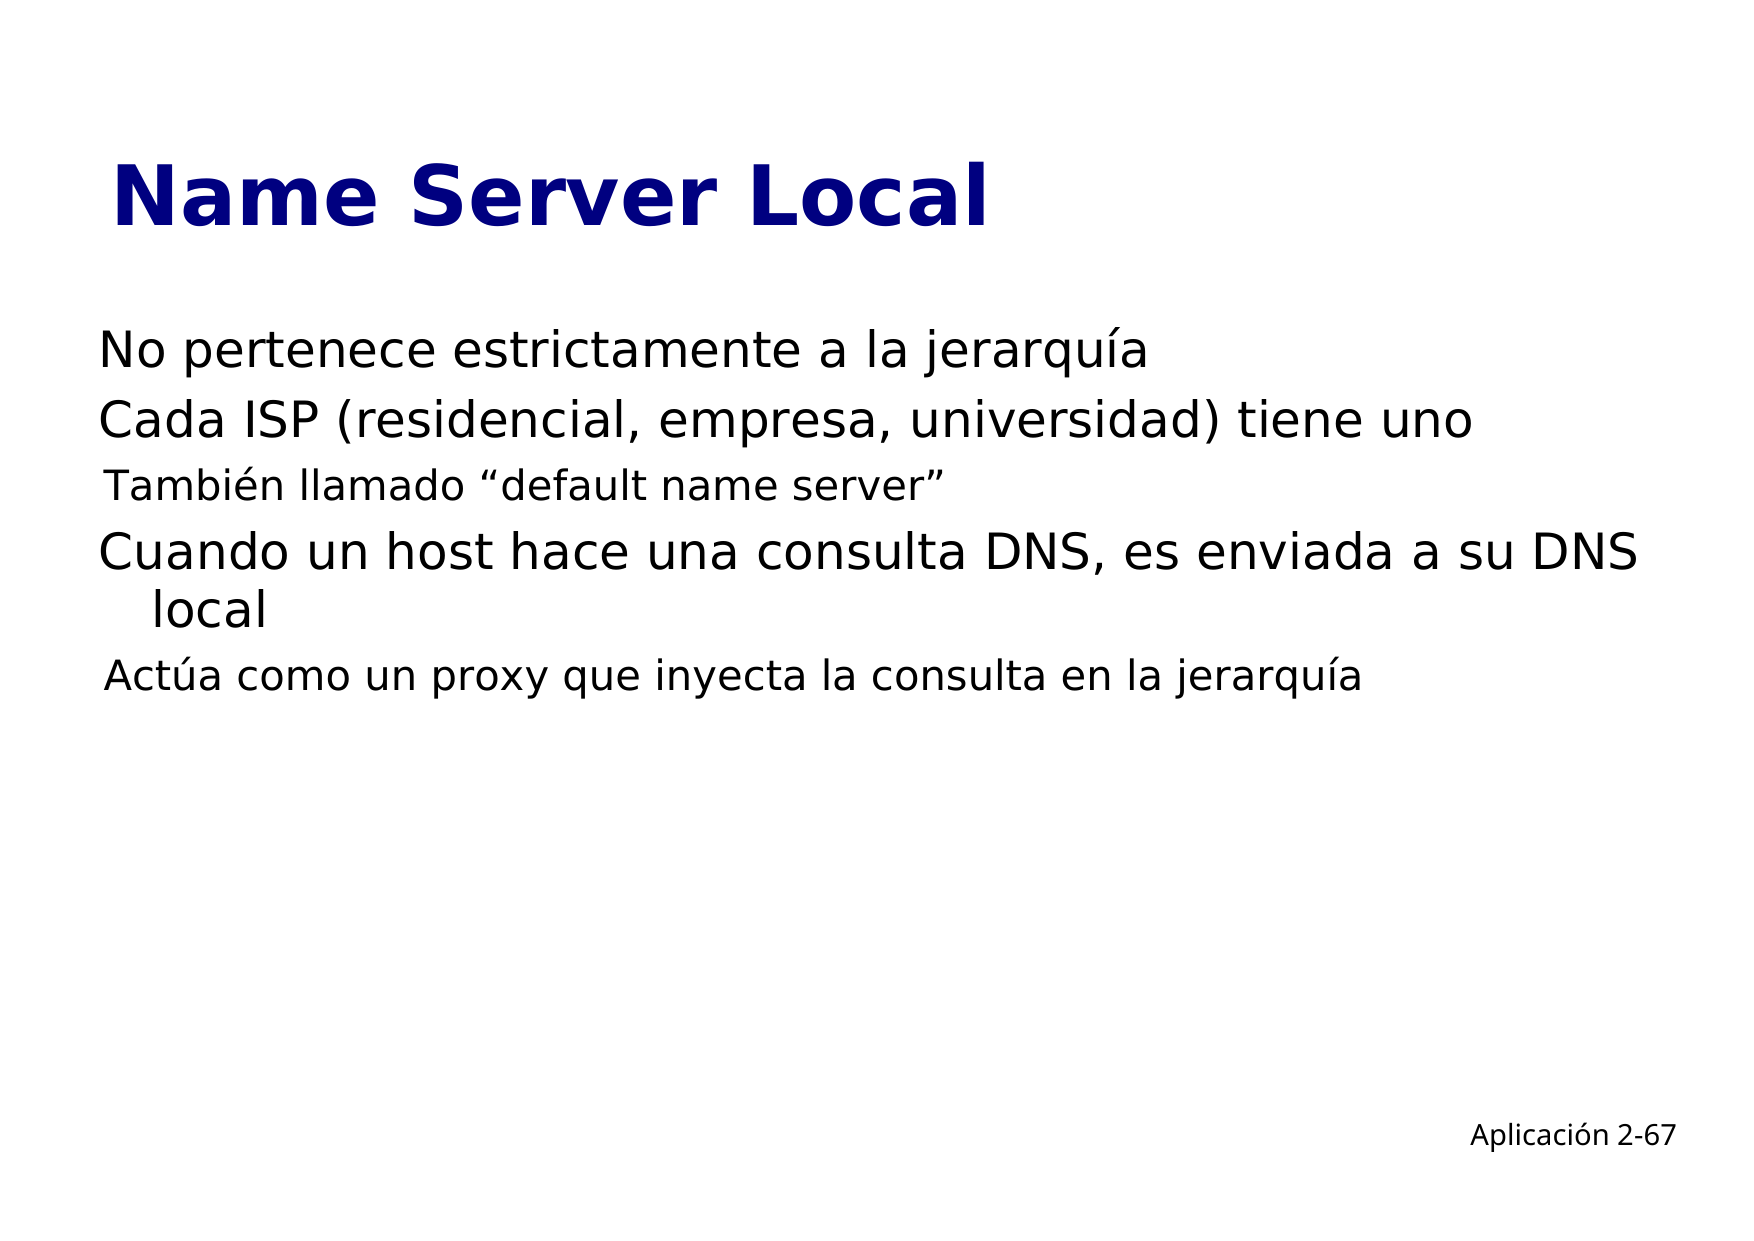

# Name Server Local
No pertenece estrictamente a la jerarquía
Cada ISP (residencial, empresa, universidad) tiene uno
También llamado “default name server”
Cuando un host hace una consulta DNS, es enviada a su DNS local
Actúa como un proxy que inyecta la consulta en la jerarquía